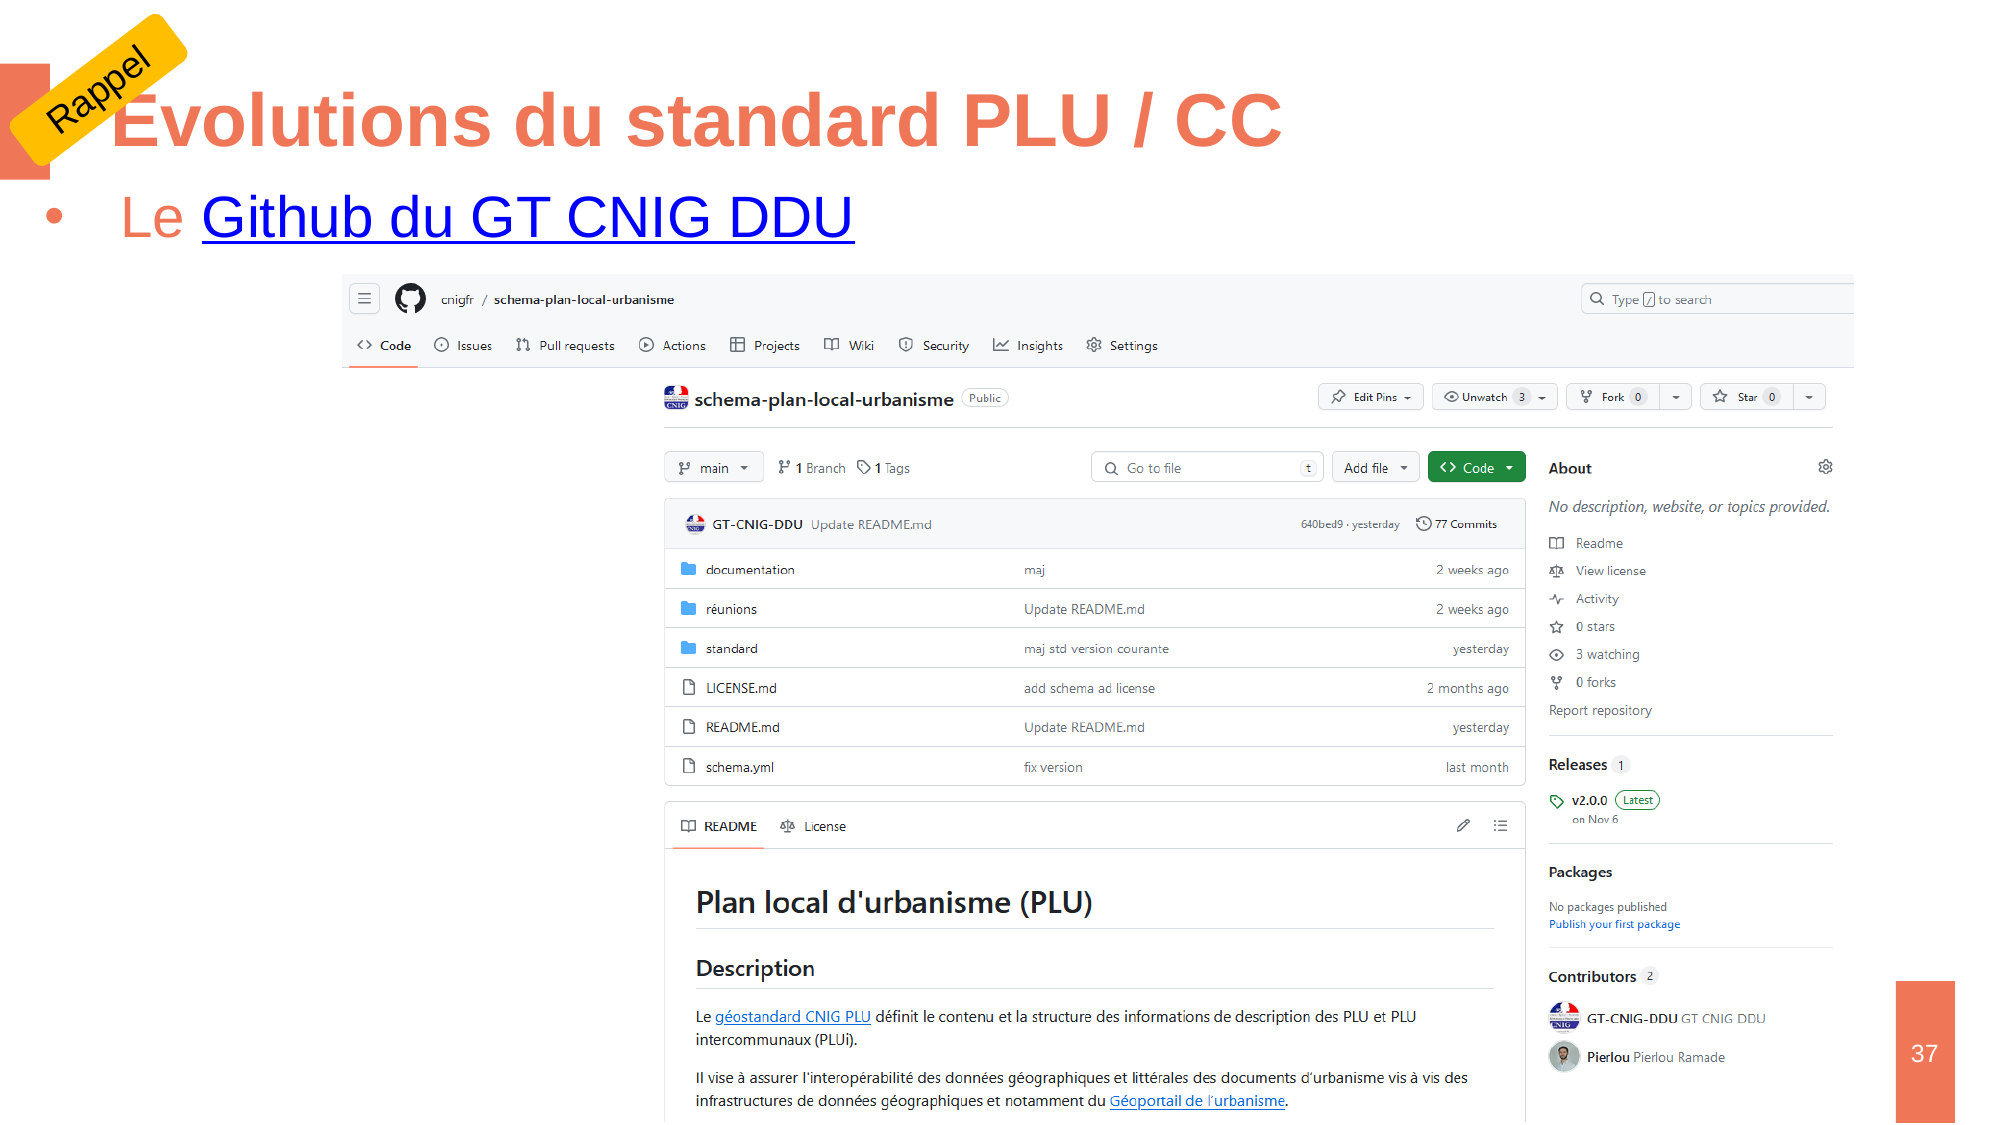

Rappel
# Evolutions du standard PLU / CC
 Le Github du GT CNIG DDU
37
GT CNIG DDU n°2024-4 du 20 mars 2025